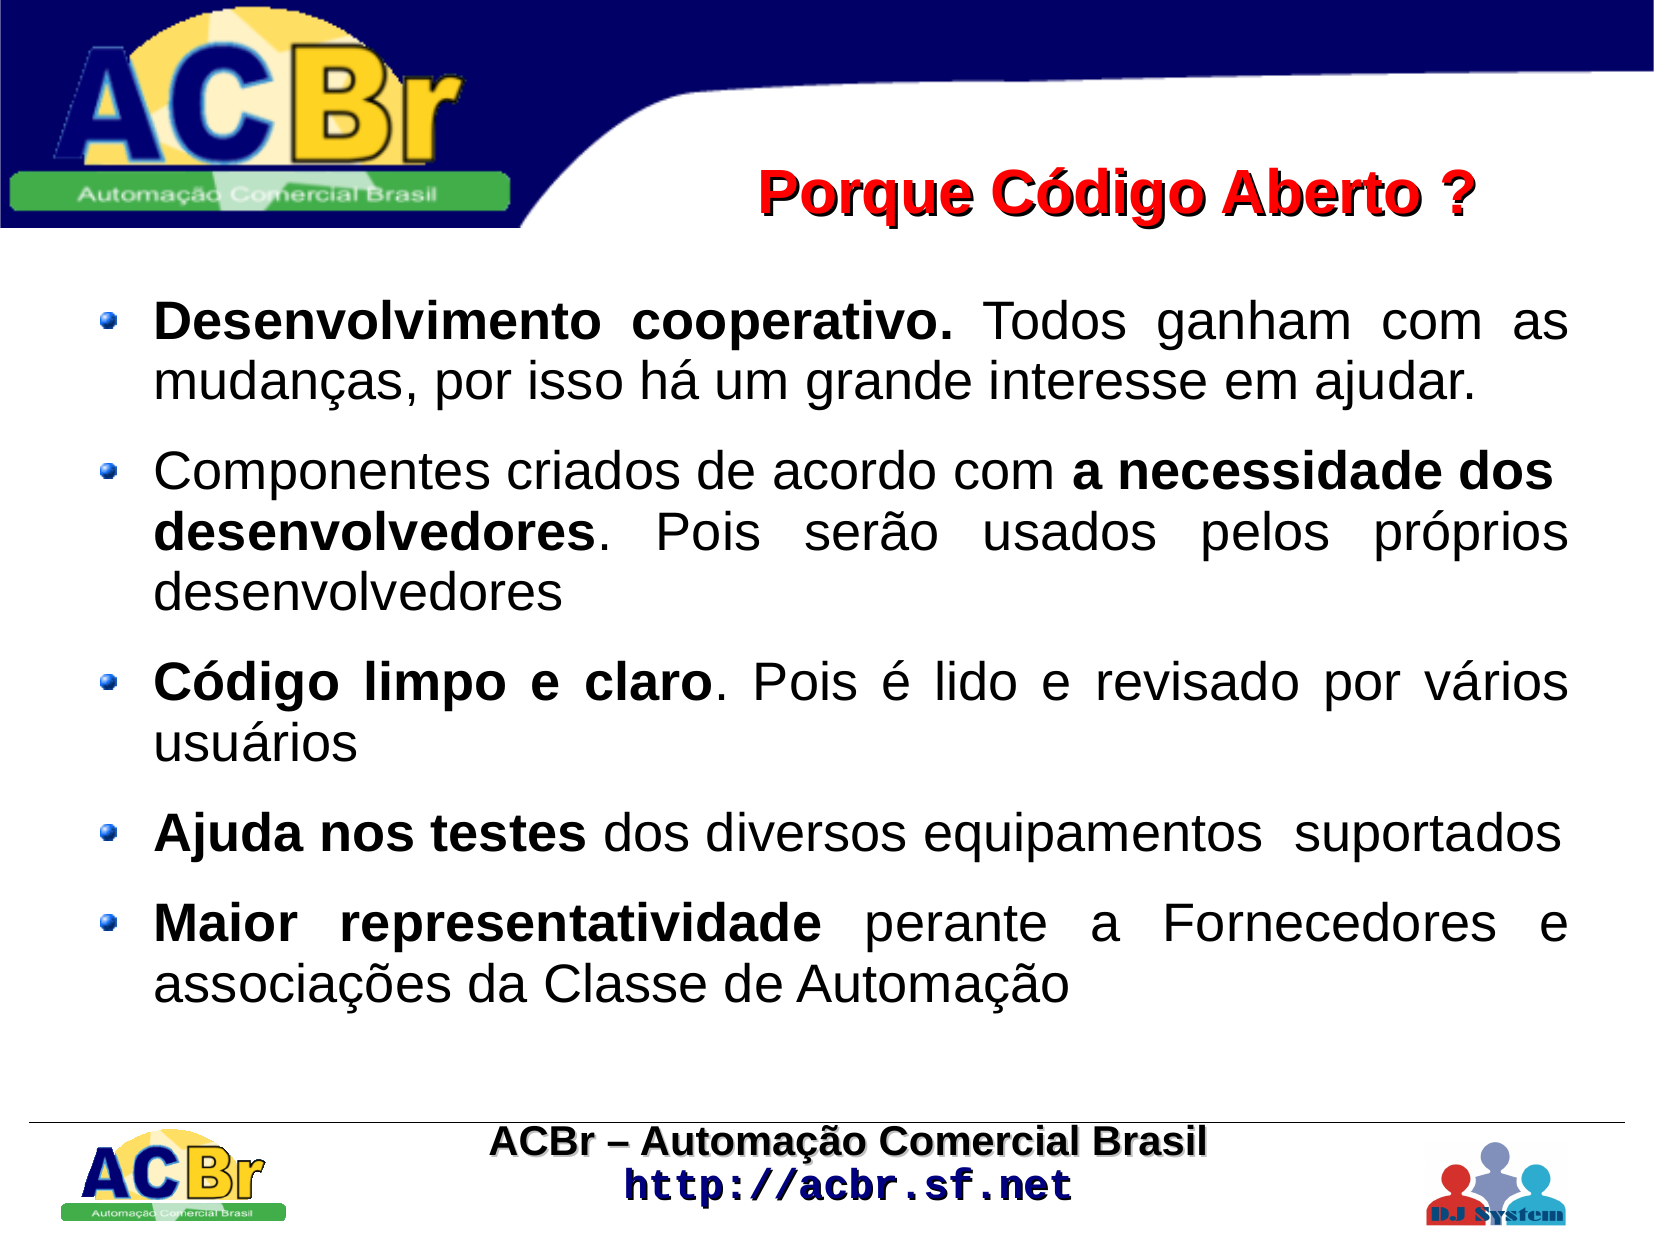

# Porque Código Aberto ?
Desenvolvimento cooperativo. Todos ganham com as mudanças, por isso há um grande interesse em ajudar.
Componentes criados de acordo com a necessidade dos desenvolvedores. Pois serão usados pelos próprios desenvolvedores
Código limpo e claro. Pois é lido e revisado por vários usuários
Ajuda nos testes dos diversos equipamentos suportados
Maior representatividade perante a Fornecedores e associações da Classe de Automação